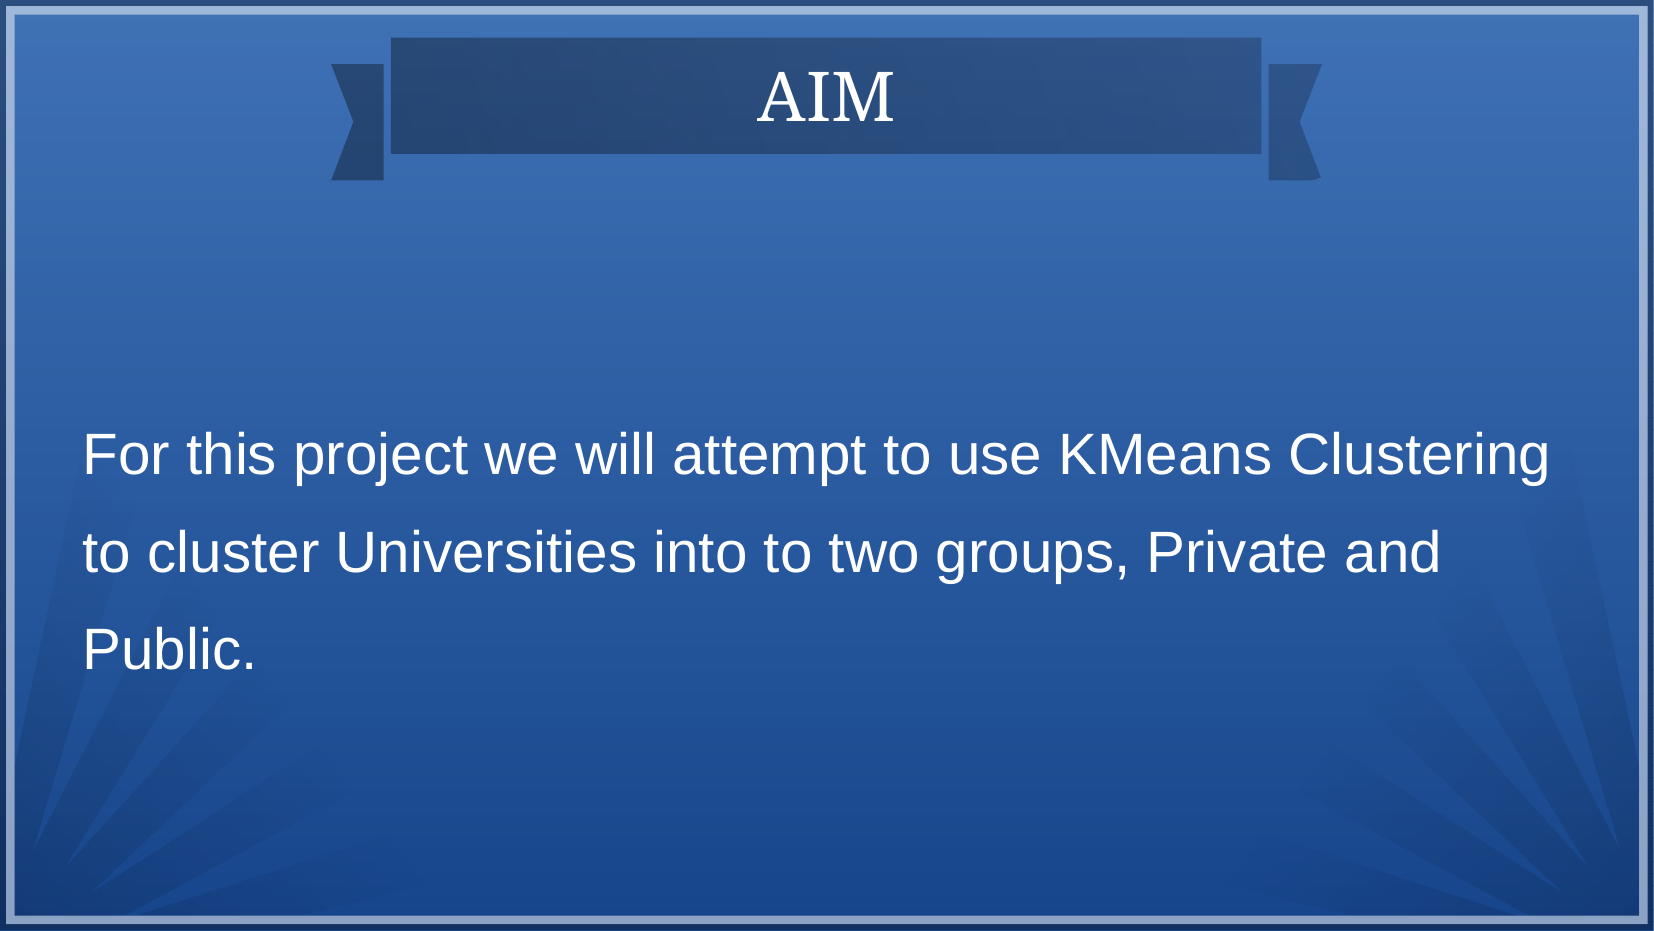

# AIM
For this project we will attempt to use KMeans Clustering to cluster Universities into to two groups, Private and Public.